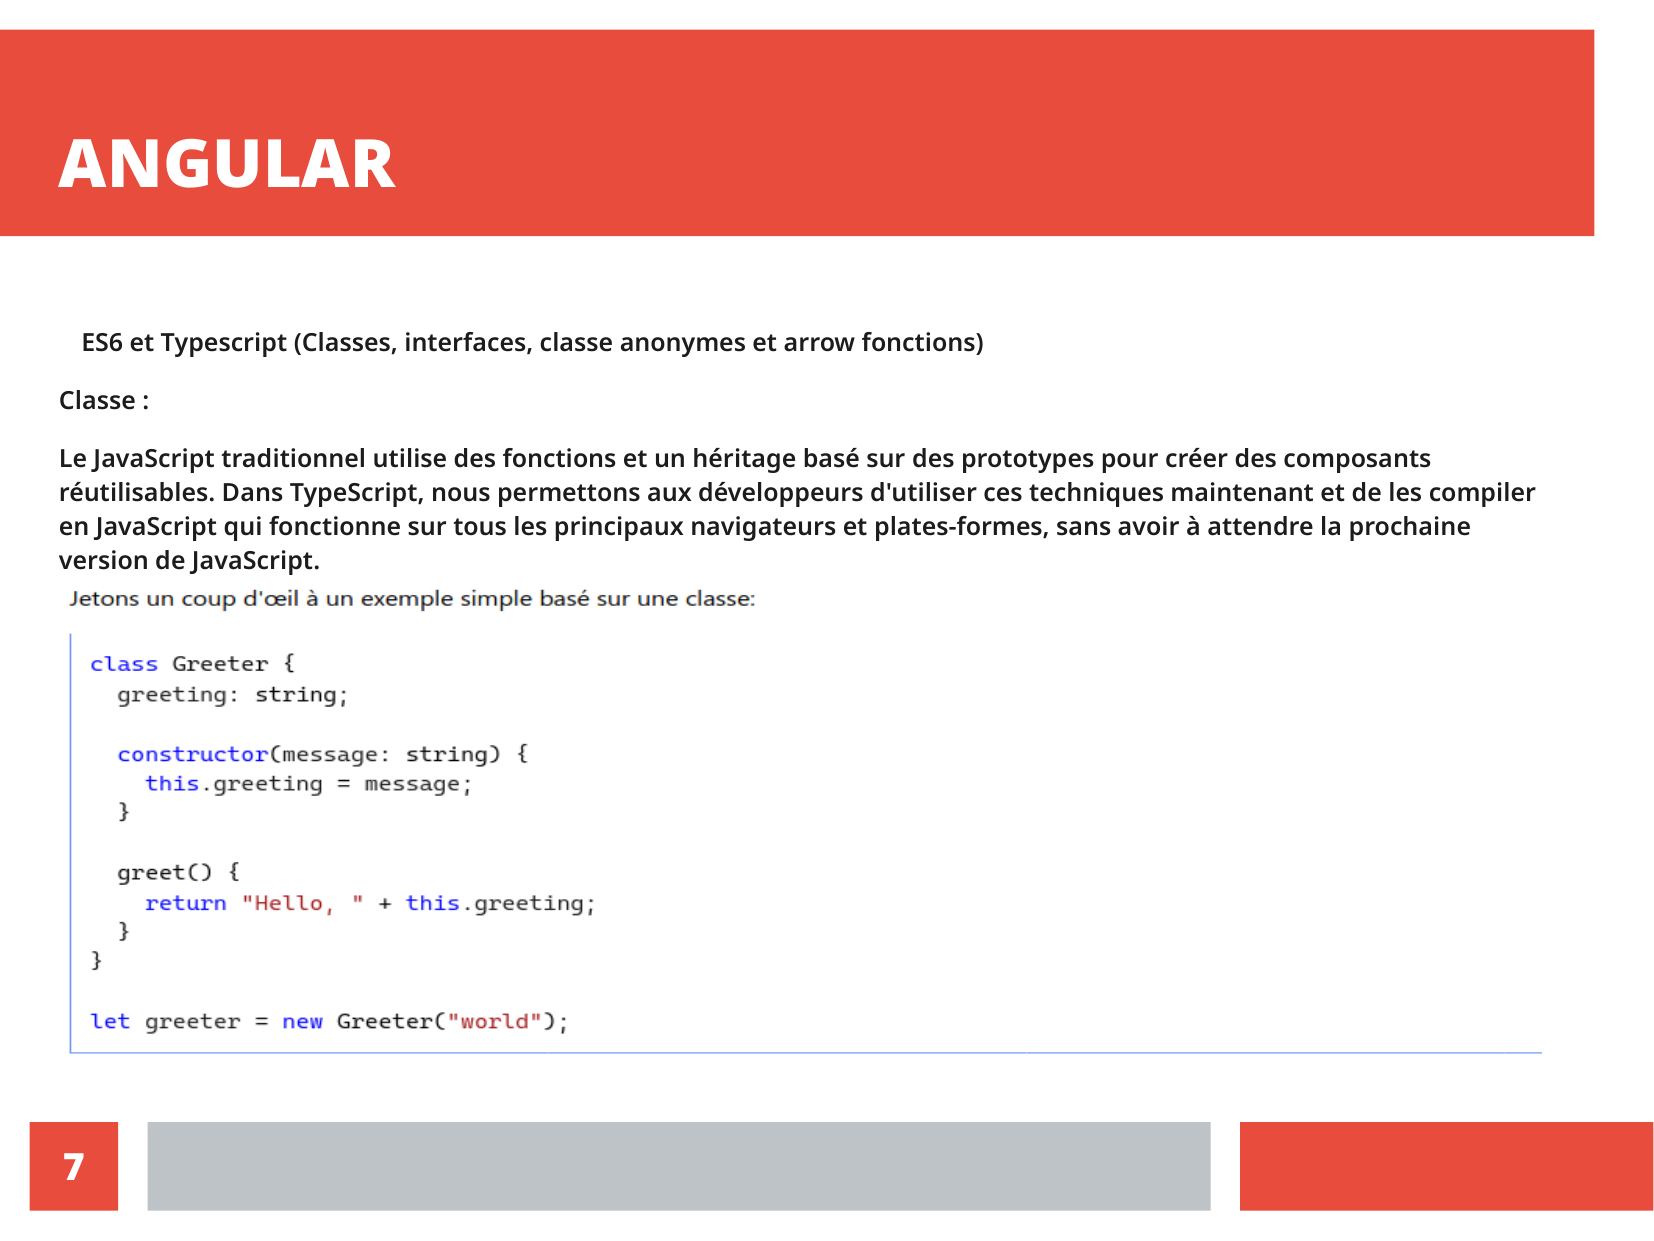

# ANGULAR
ES6 et Typescript (Classes, interfaces, classe anonymes et arrow fonctions)
Classe :
Le JavaScript traditionnel utilise des fonctions et un héritage basé sur des prototypes pour créer des composants réutilisables. Dans TypeScript, nous permettons aux développeurs d'utiliser ces techniques maintenant et de les compiler en JavaScript qui fonctionne sur tous les principaux navigateurs et plates-formes, sans avoir à attendre la prochaine version de JavaScript.
7